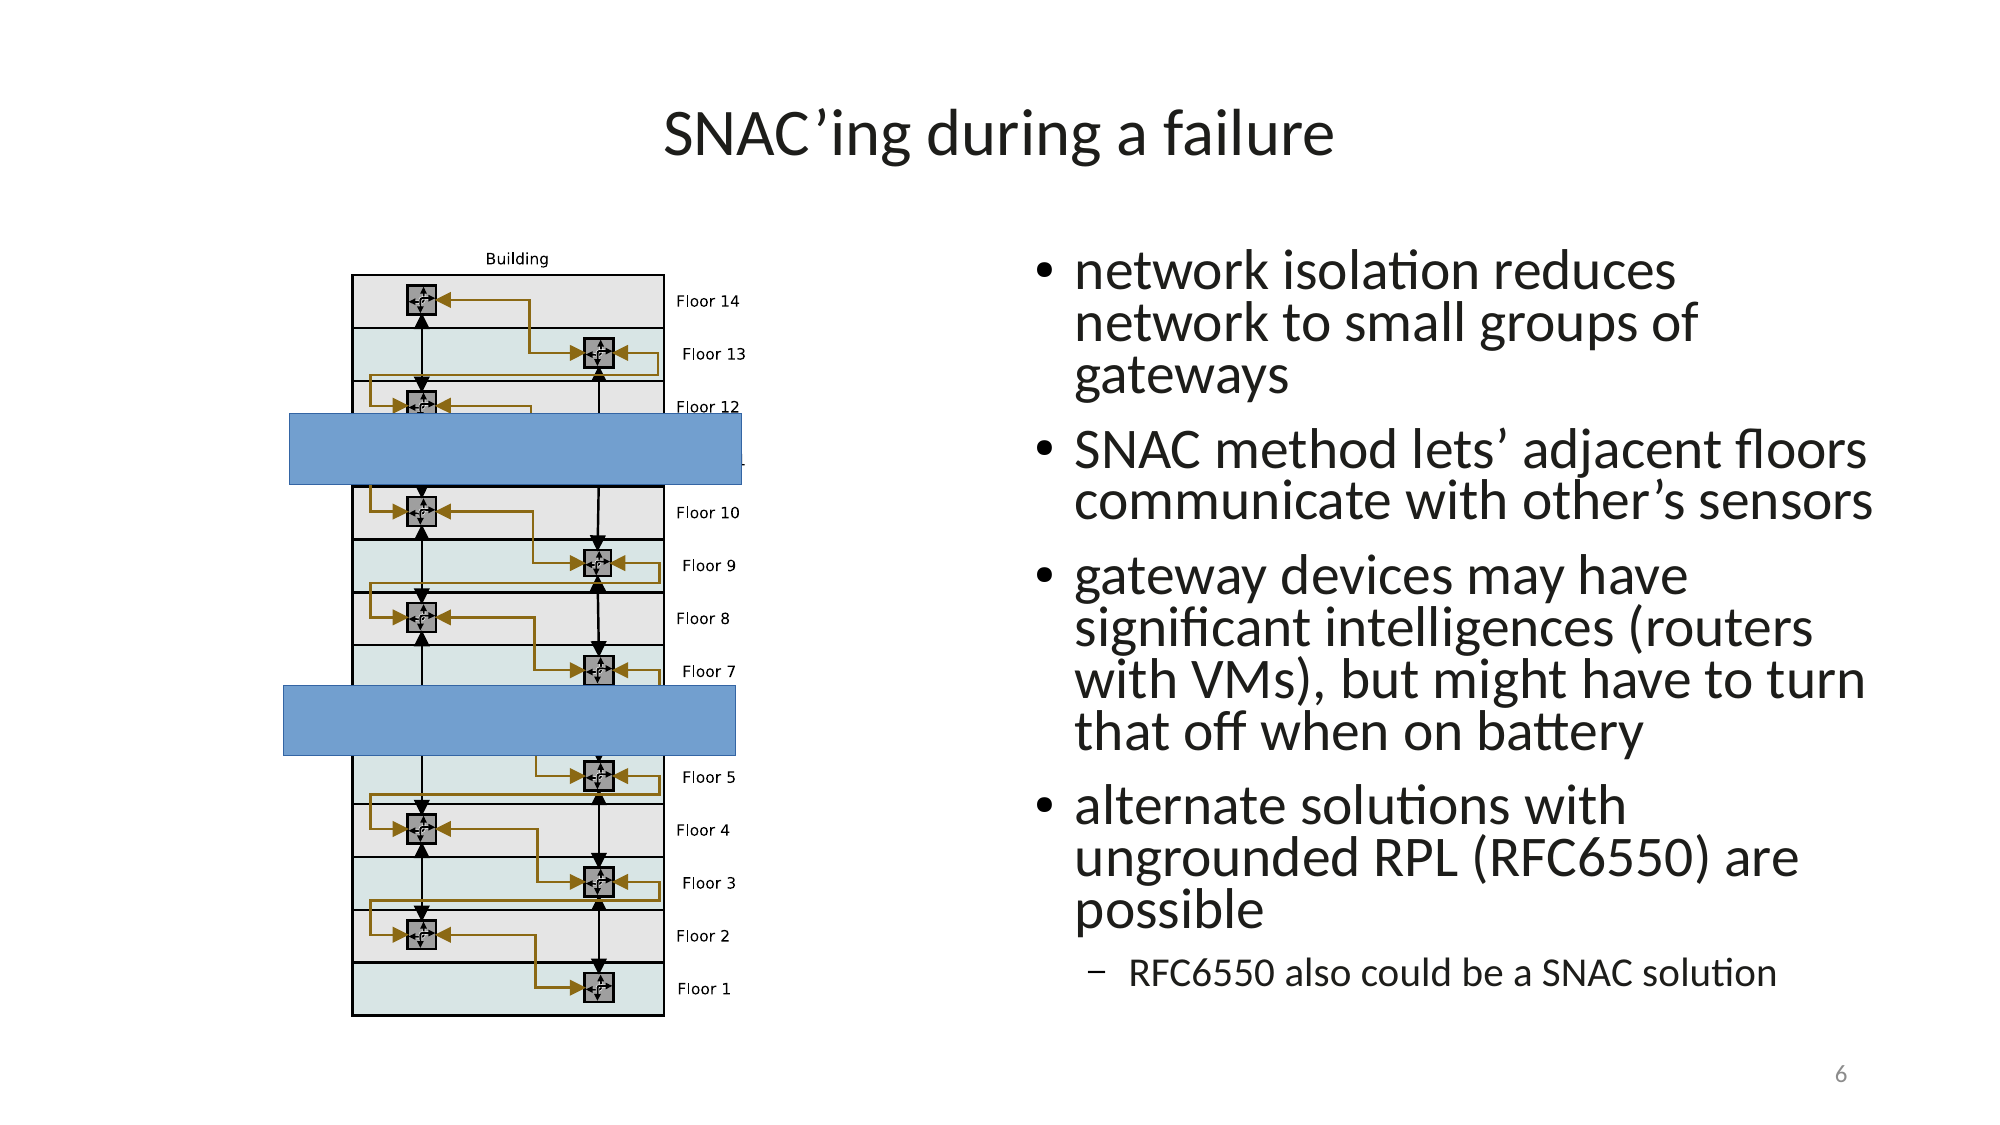

# SNAC’ing during a failure
network isolation reduces network to small groups of gateways
SNAC method lets’ adjacent floors communicate with other’s sensors
gateway devices may have significant intelligences (routers with VMs), but might have to turn that off when on battery
alternate solutions with ungrounded RPL (RFC6550) are possible
RFC6550 also could be a SNAC solution
6